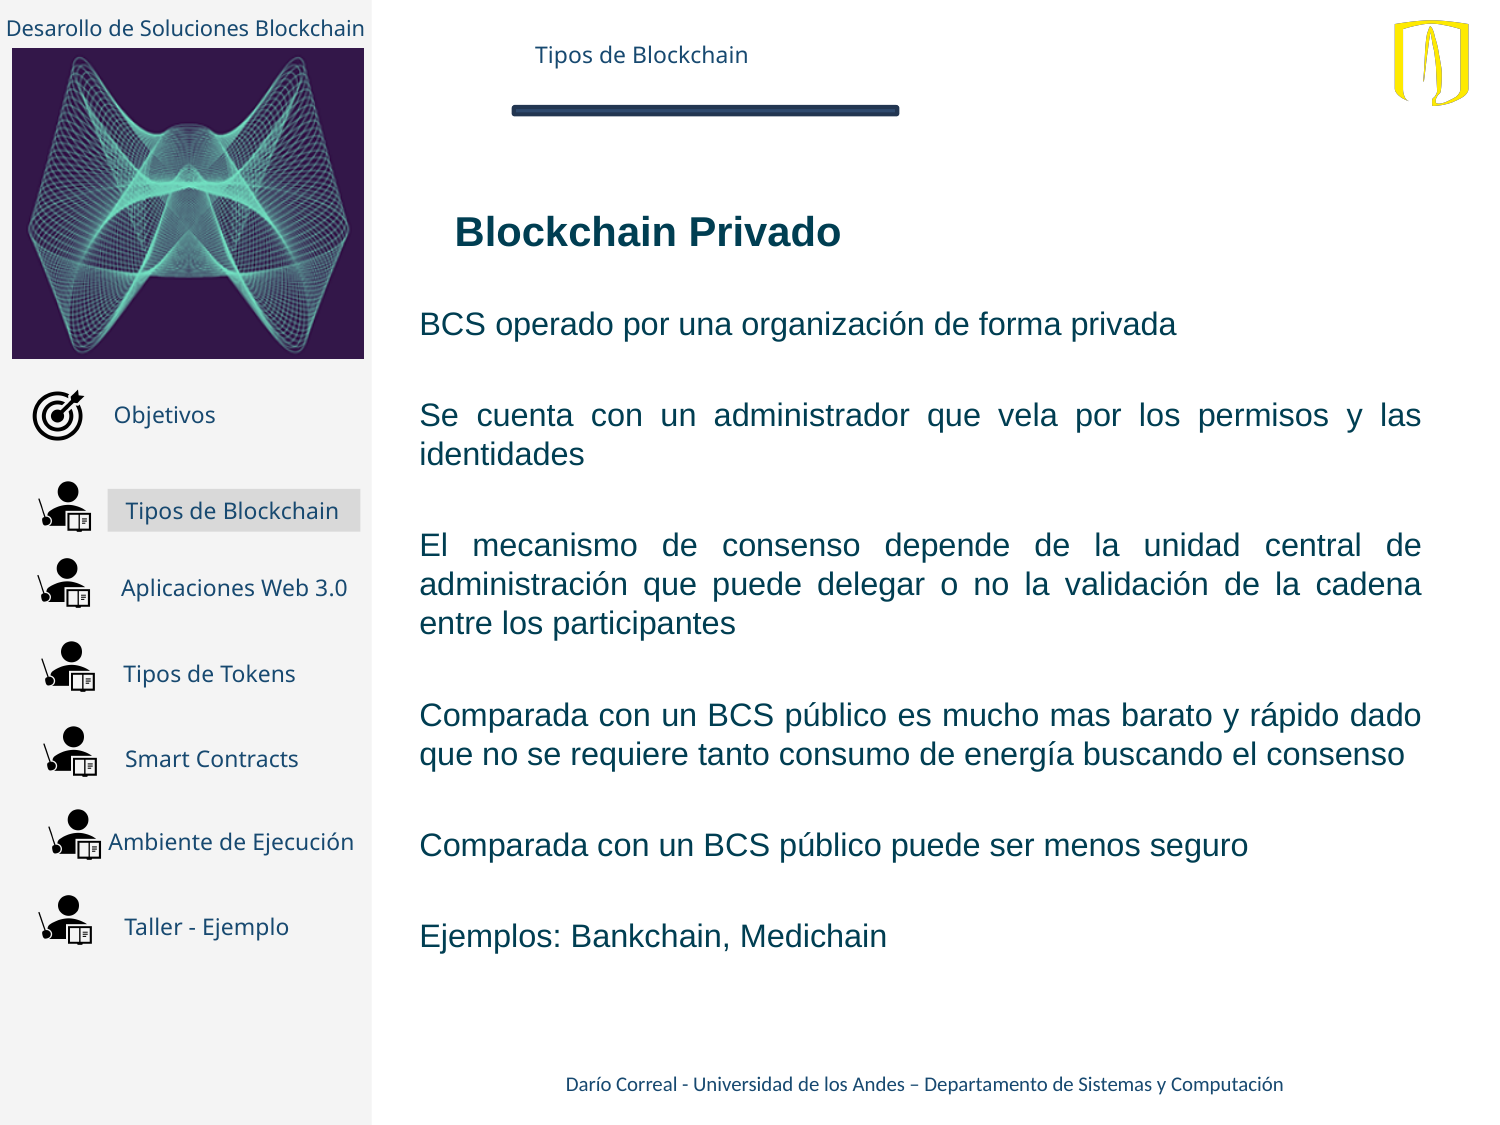

Tipos de Blockchain
# Blockchain Privado
BCS operado por una organización de forma privada
Se cuenta con un administrador que vela por los permisos y las identidades
El mecanismo de consenso depende de la unidad central de administración que puede delegar o no la validación de la cadena entre los participantes
Comparada con un BCS público es mucho mas barato y rápido dado que no se requiere tanto consumo de energía buscando el consenso
Comparada con un BCS público puede ser menos seguro
Ejemplos: Bankchain, Medichain
Objetivos
Tipos de Blockchain
Aplicaciones Web 3.0
Tipos de Tokens
Smart Contracts
 Ambiente de Ejecución
Taller - Ejemplo
Darío Correal - Universidad de los Andes – Departamento de Sistemas y Computación